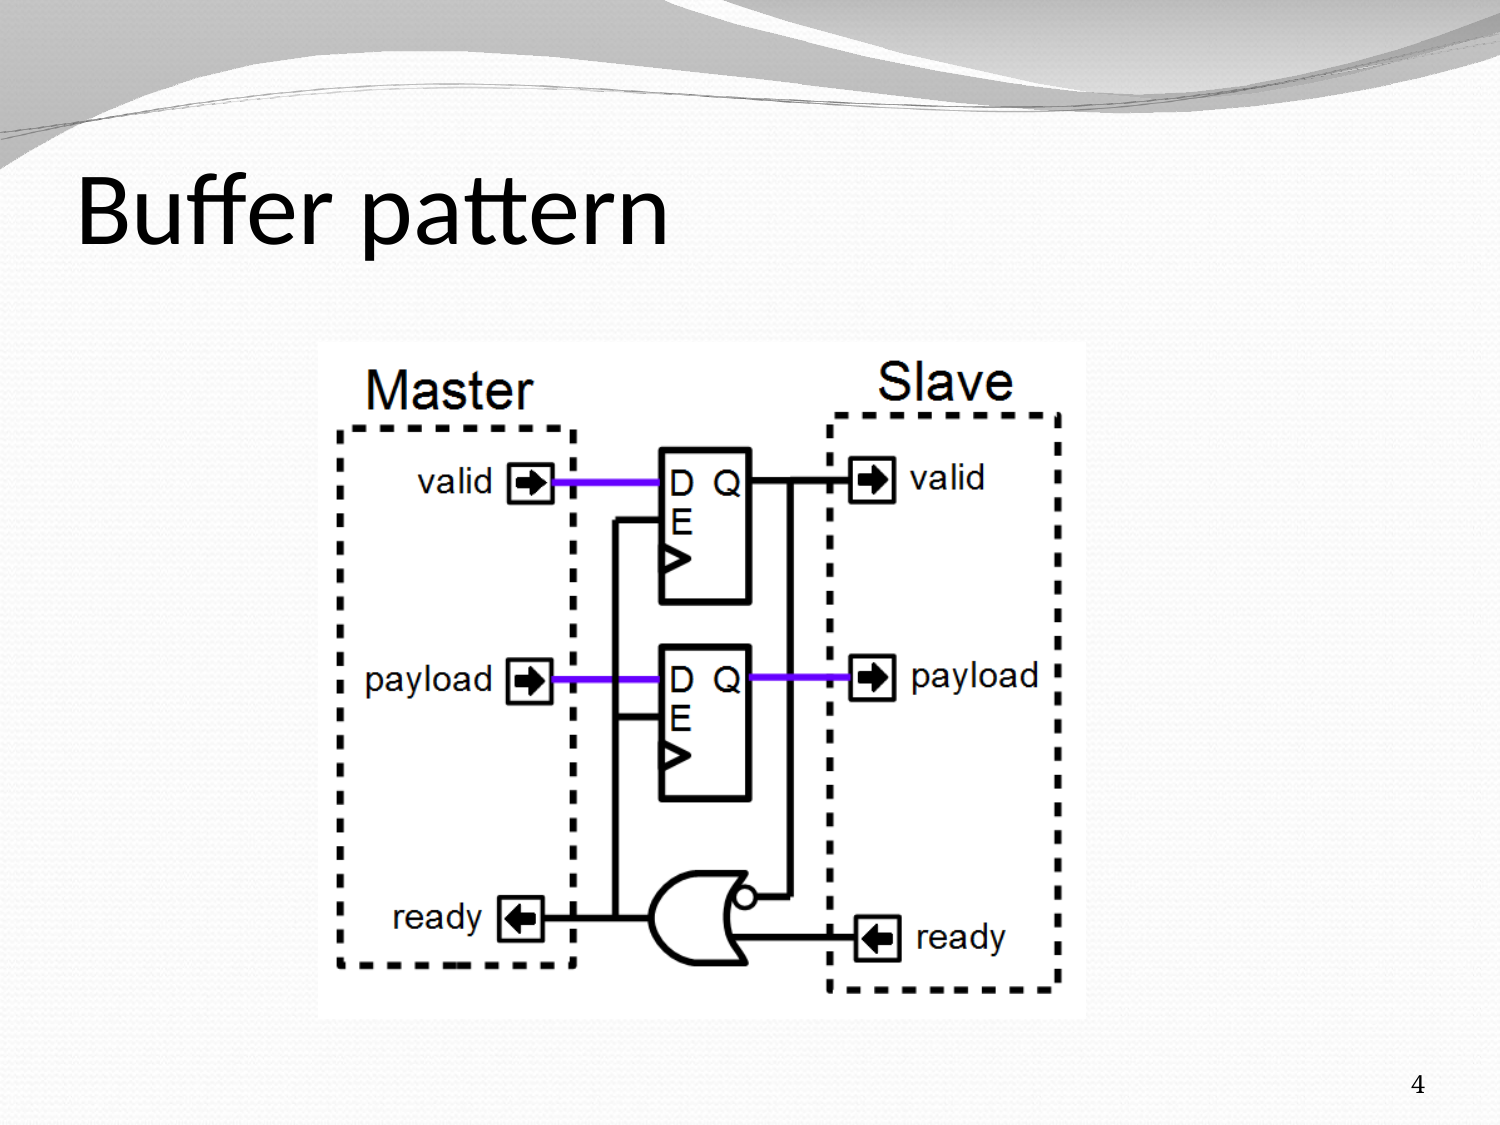

# Buffer pattern
Slave
Slave
Slave
Slave
Master
Master
Master
Master
valid
valid
valid
valid
valid
valid
valid
valid
D
Q
E
SET
D
Q
E
SET
D
Q
E
SET
D
Q
E
SET
D
Q
E
D
Q
E
payload
payload
payload
payload
payload
payload
payload
payload
D
Q
E
SET
D
Q
E
SET
D
Q
E
SET
D
Q
E
SET
ready
ready
ready
ready
ready
ready
ready
ready